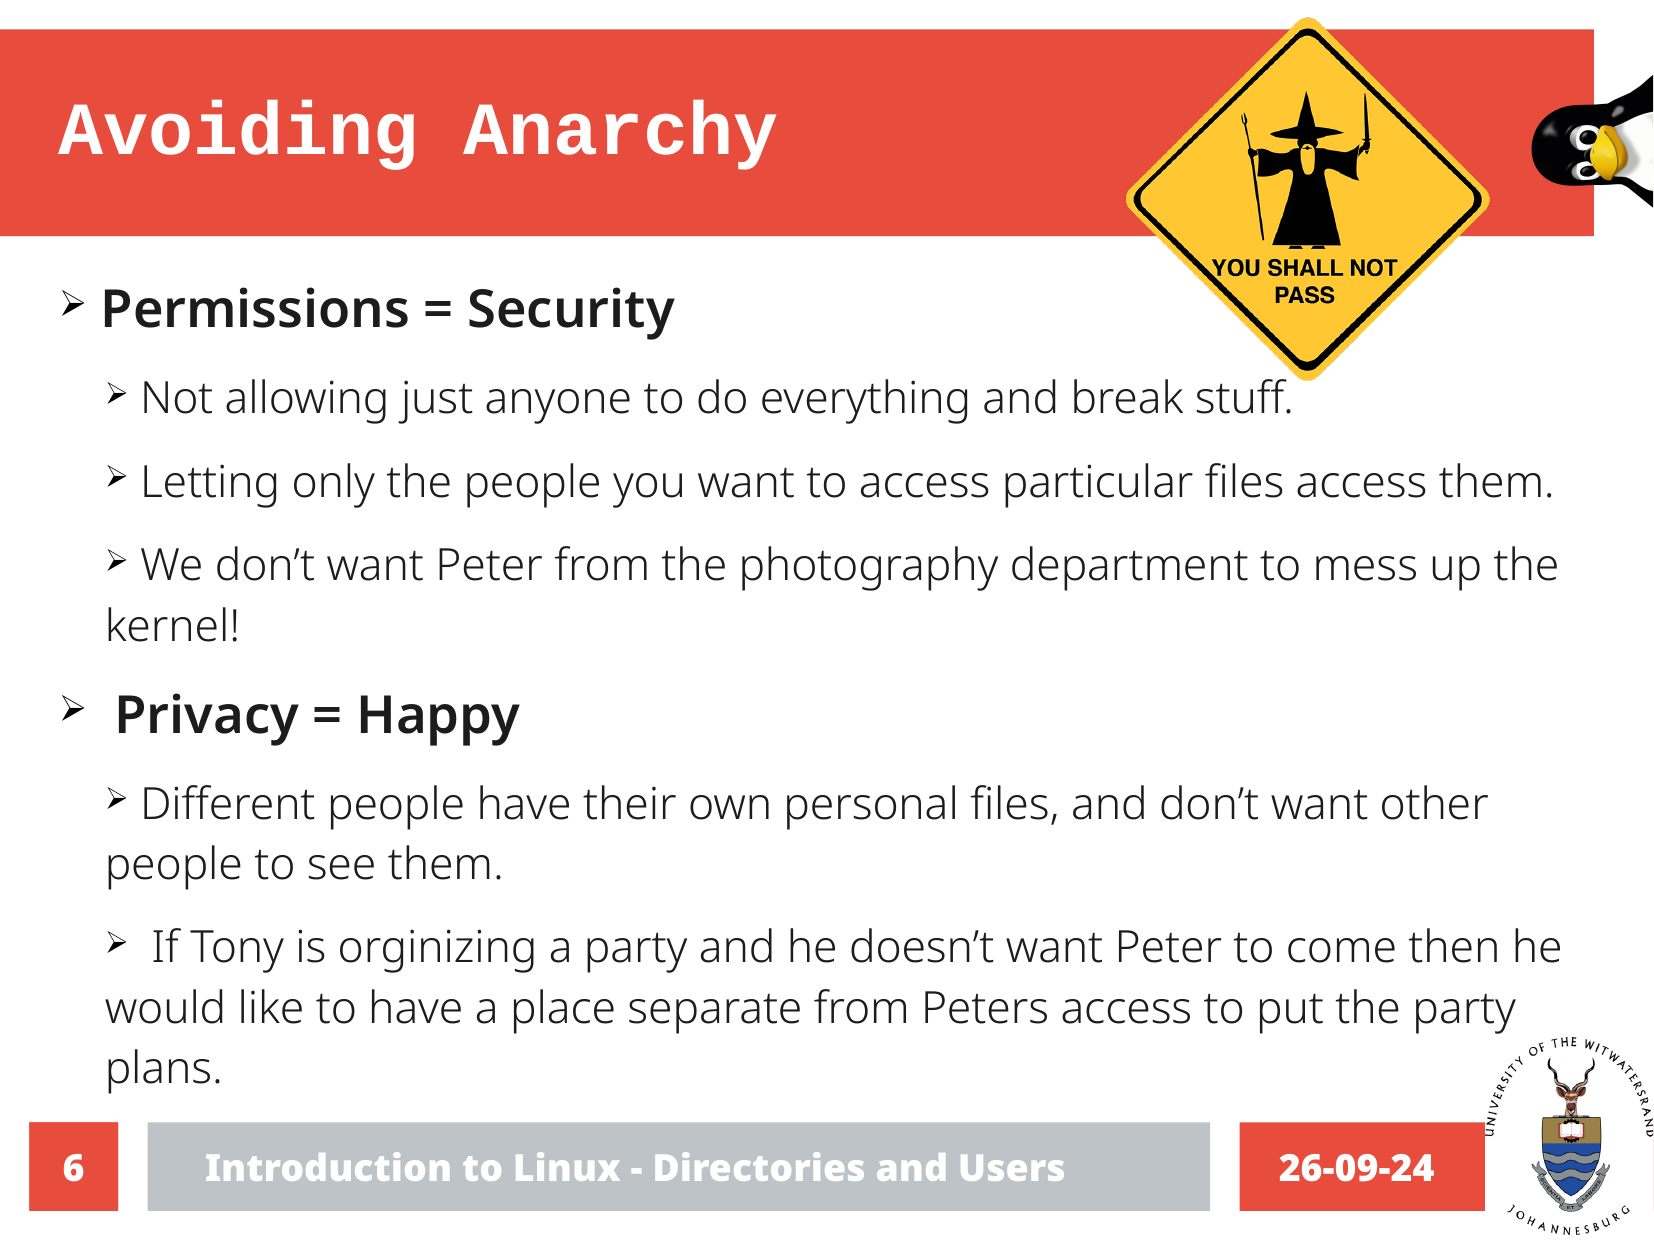

# Avoiding Anarchy
 Permissions = Security
 Not allowing just anyone to do everything and break stuff.
 Letting only the people you want to access particular files access them.
 We don’t want Peter from the photography department to mess up the kernel!
 Privacy = Happy
 Different people have their own personal files, and don’t want other people to see them.
 If Tony is orginizing a party and he doesn’t want Peter to come then he would like to have a place separate from Peters access to put the party plans.
6
 Introduction to Linux - Directories and Users